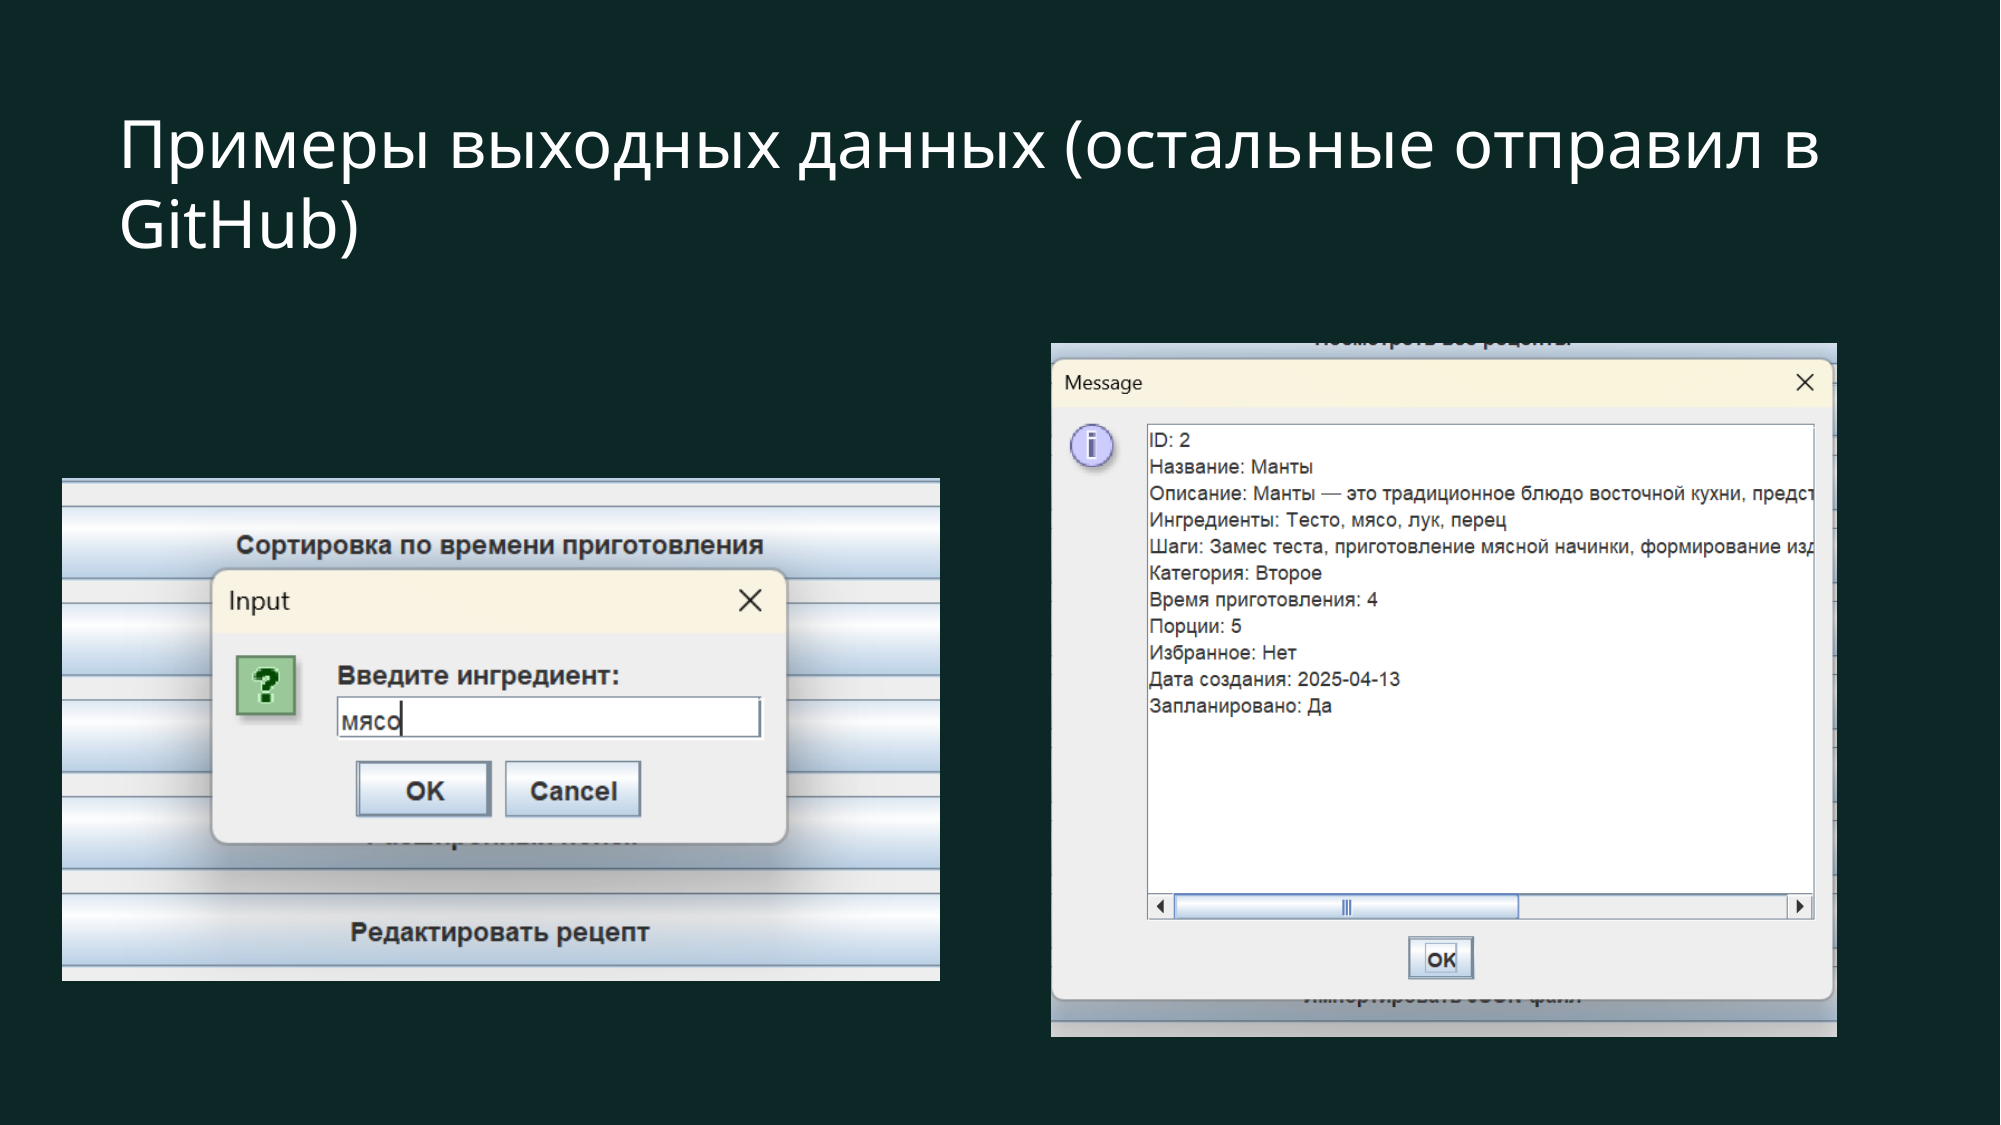

# Примеры выходных данных (остальные отправил в GitHub)